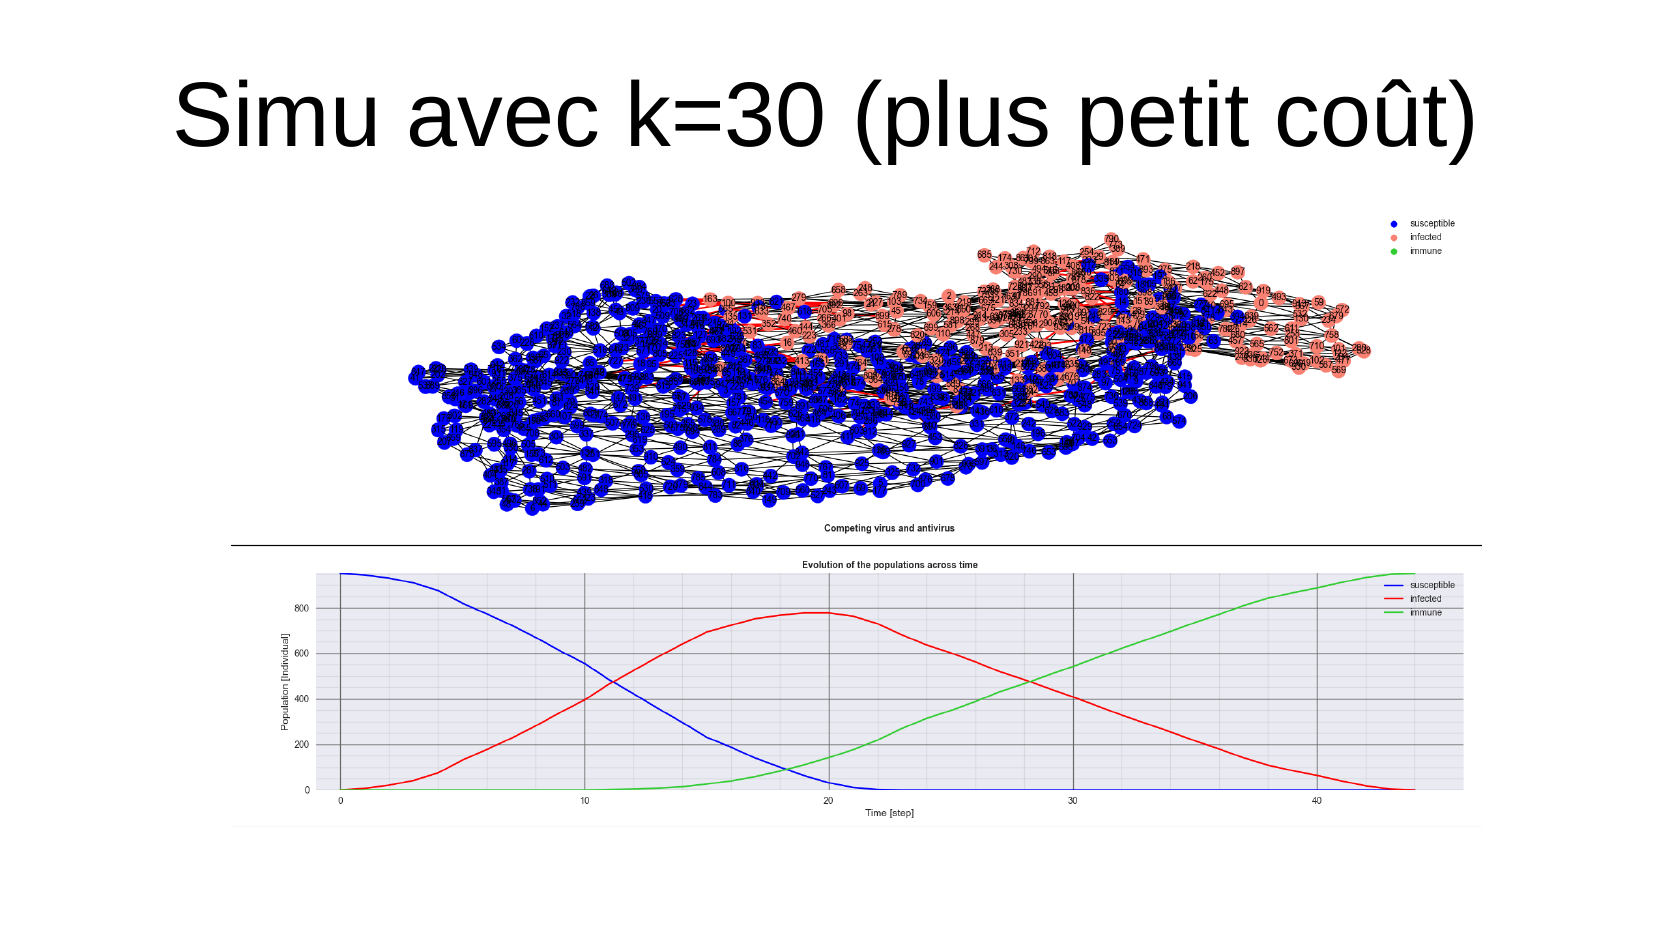

# Simu avec k=30 (plus petit coût)